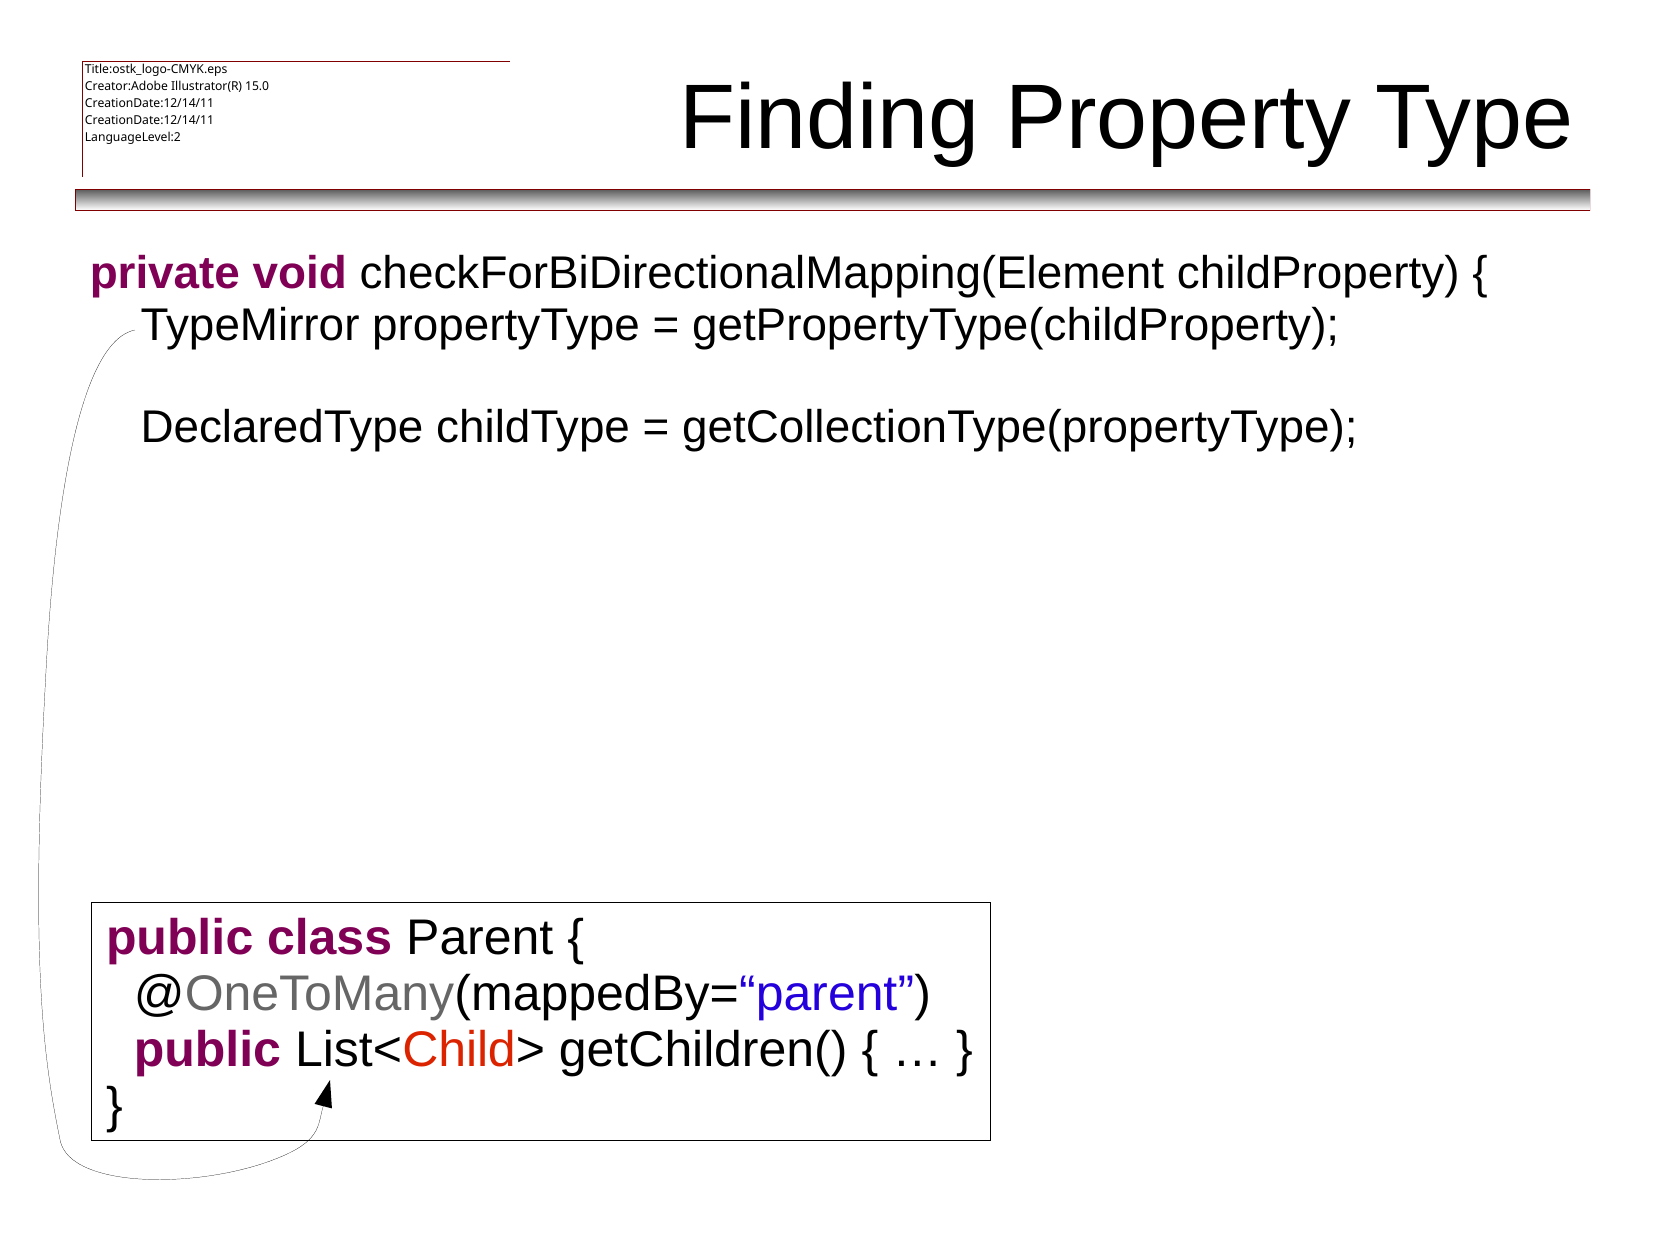

# Finding Property Type
private void checkForBiDirectionalMapping(Element childProperty) {
 TypeMirror propertyType = getPropertyType(childProperty);
 DeclaredType childType = getCollectionType(propertyType);
public class Parent {
 @OneToMany(mappedBy=“parent”)
 public List<Child> getChildren() { … }
}